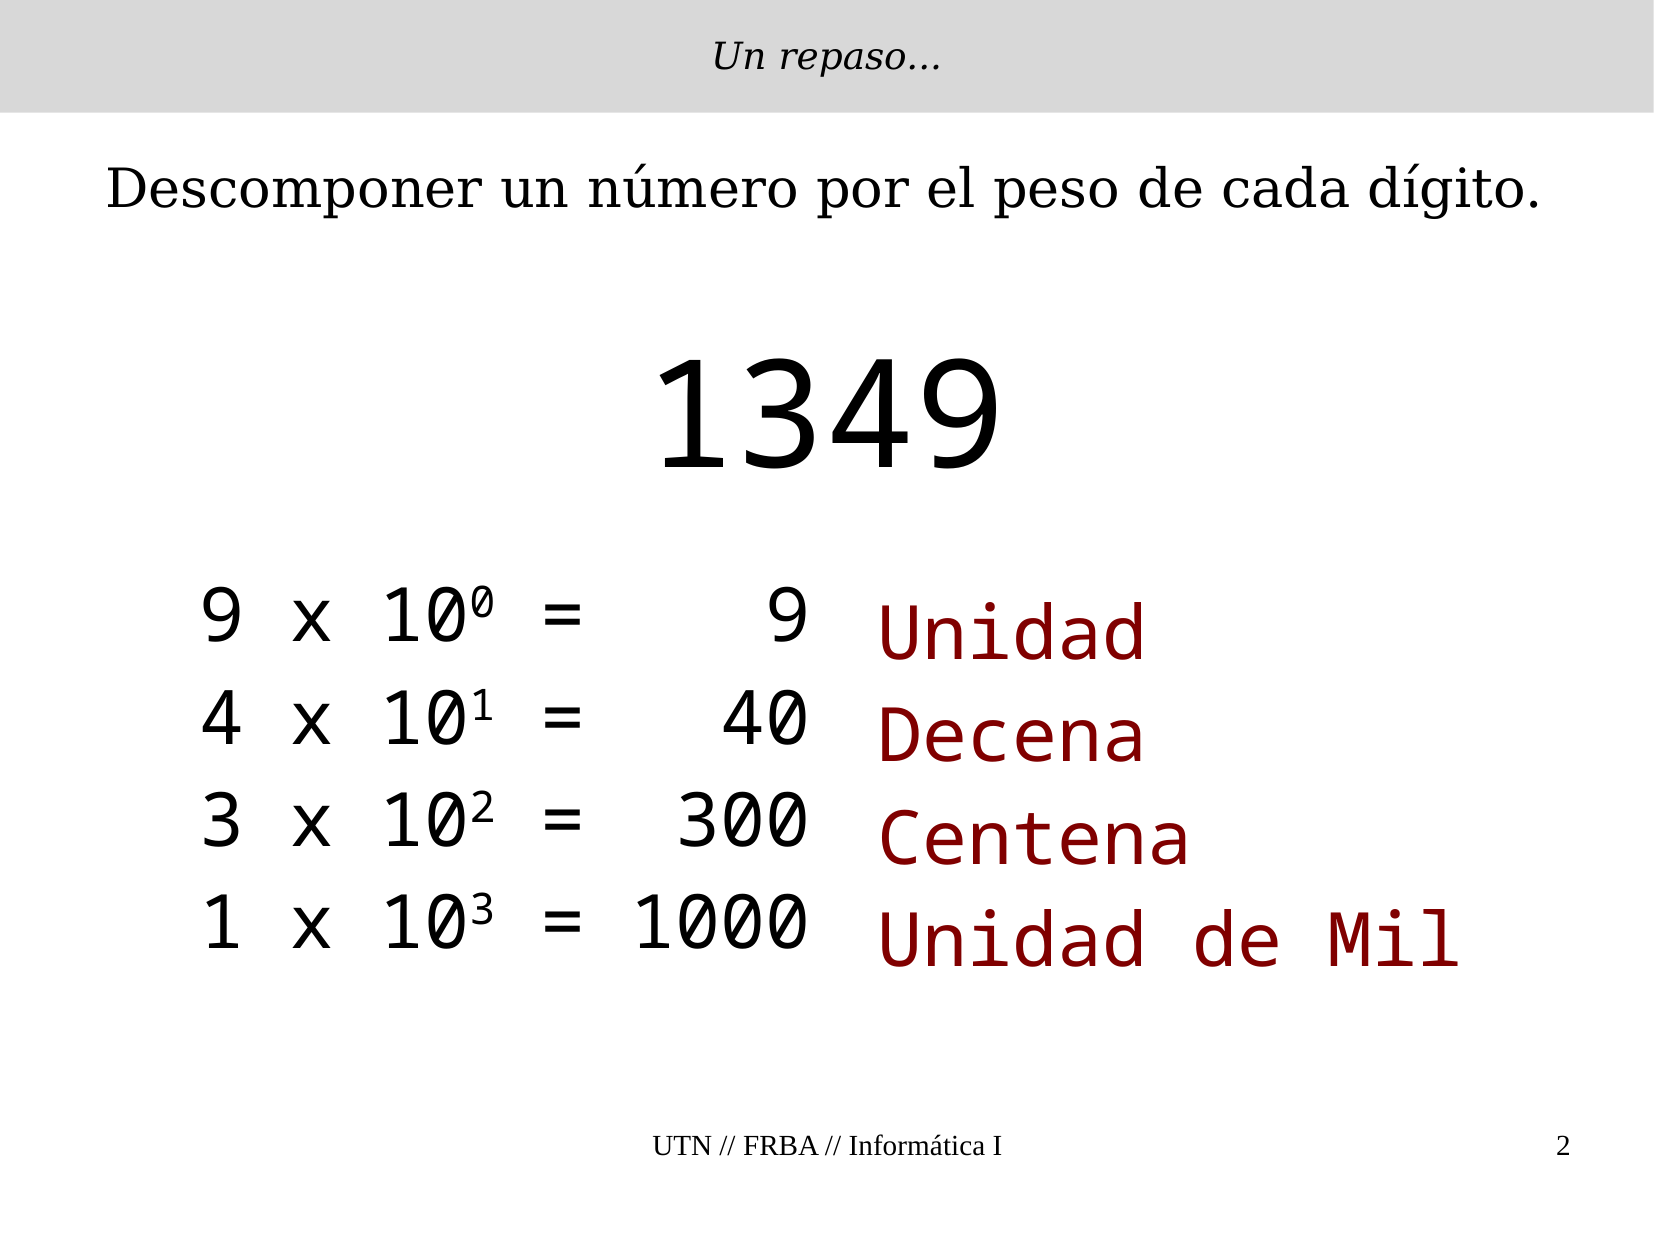

Un repaso...
Descomponer un número por el peso de cada dígito.
1349
9 x 100 = 9
4 x 101 = 40
3 x 102 = 300
1 x 103 = 1000
Unidad
Decena
Centena
Unidad de Mil
UTN // FRBA // Informática I
2